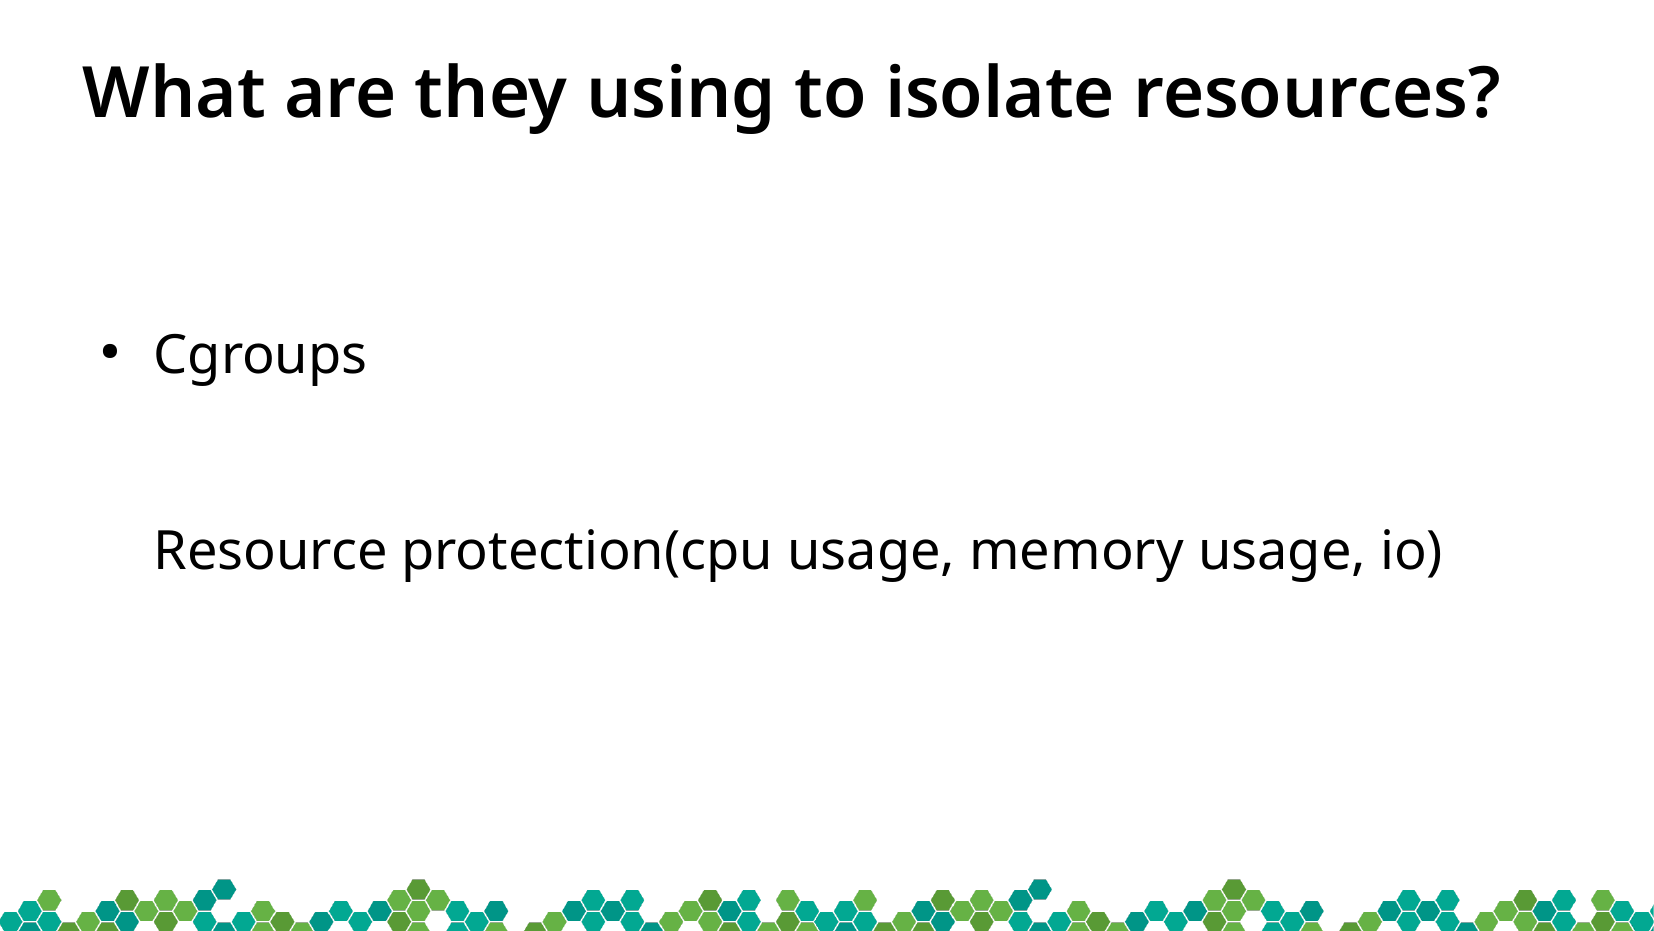

# What are they using to isolate resources?
Cgroups
Resource protection(cpu usage, memory usage, io)